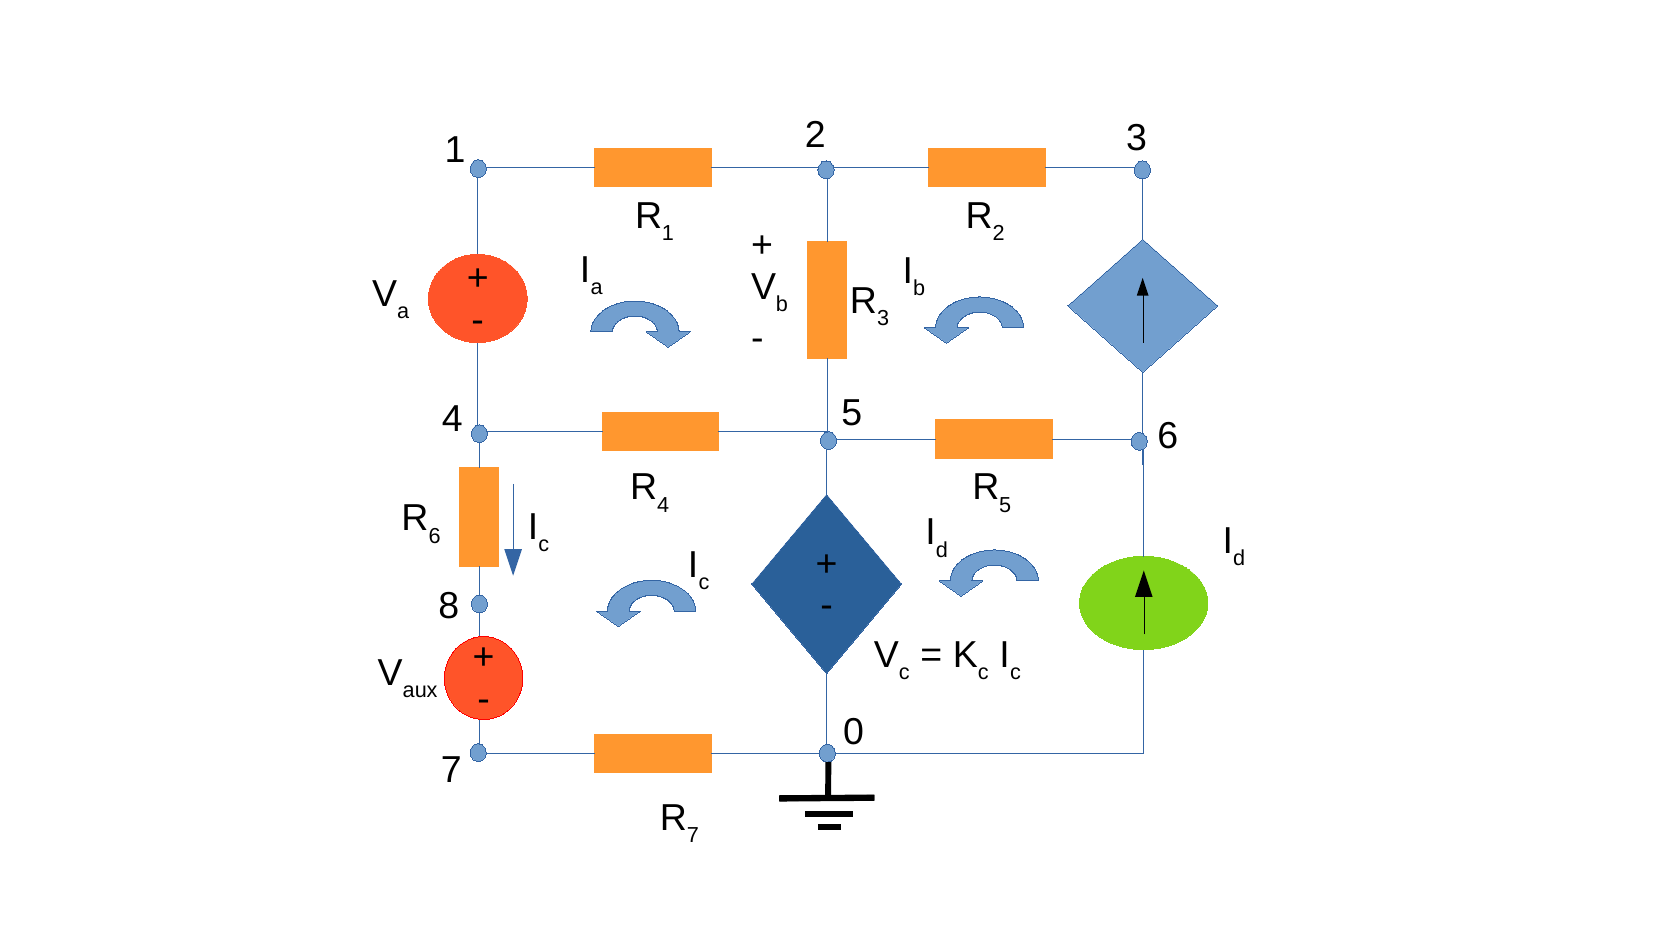

2
3
1
R1
R2
+
Vb
-
Ia
Ib
+
-
Va
R3
5
4
6
R4
R5
R6
+
-
Ic
Id
Id
Ic
8
Vc = Kc Ic
+
-
Vaux
0
7
R7